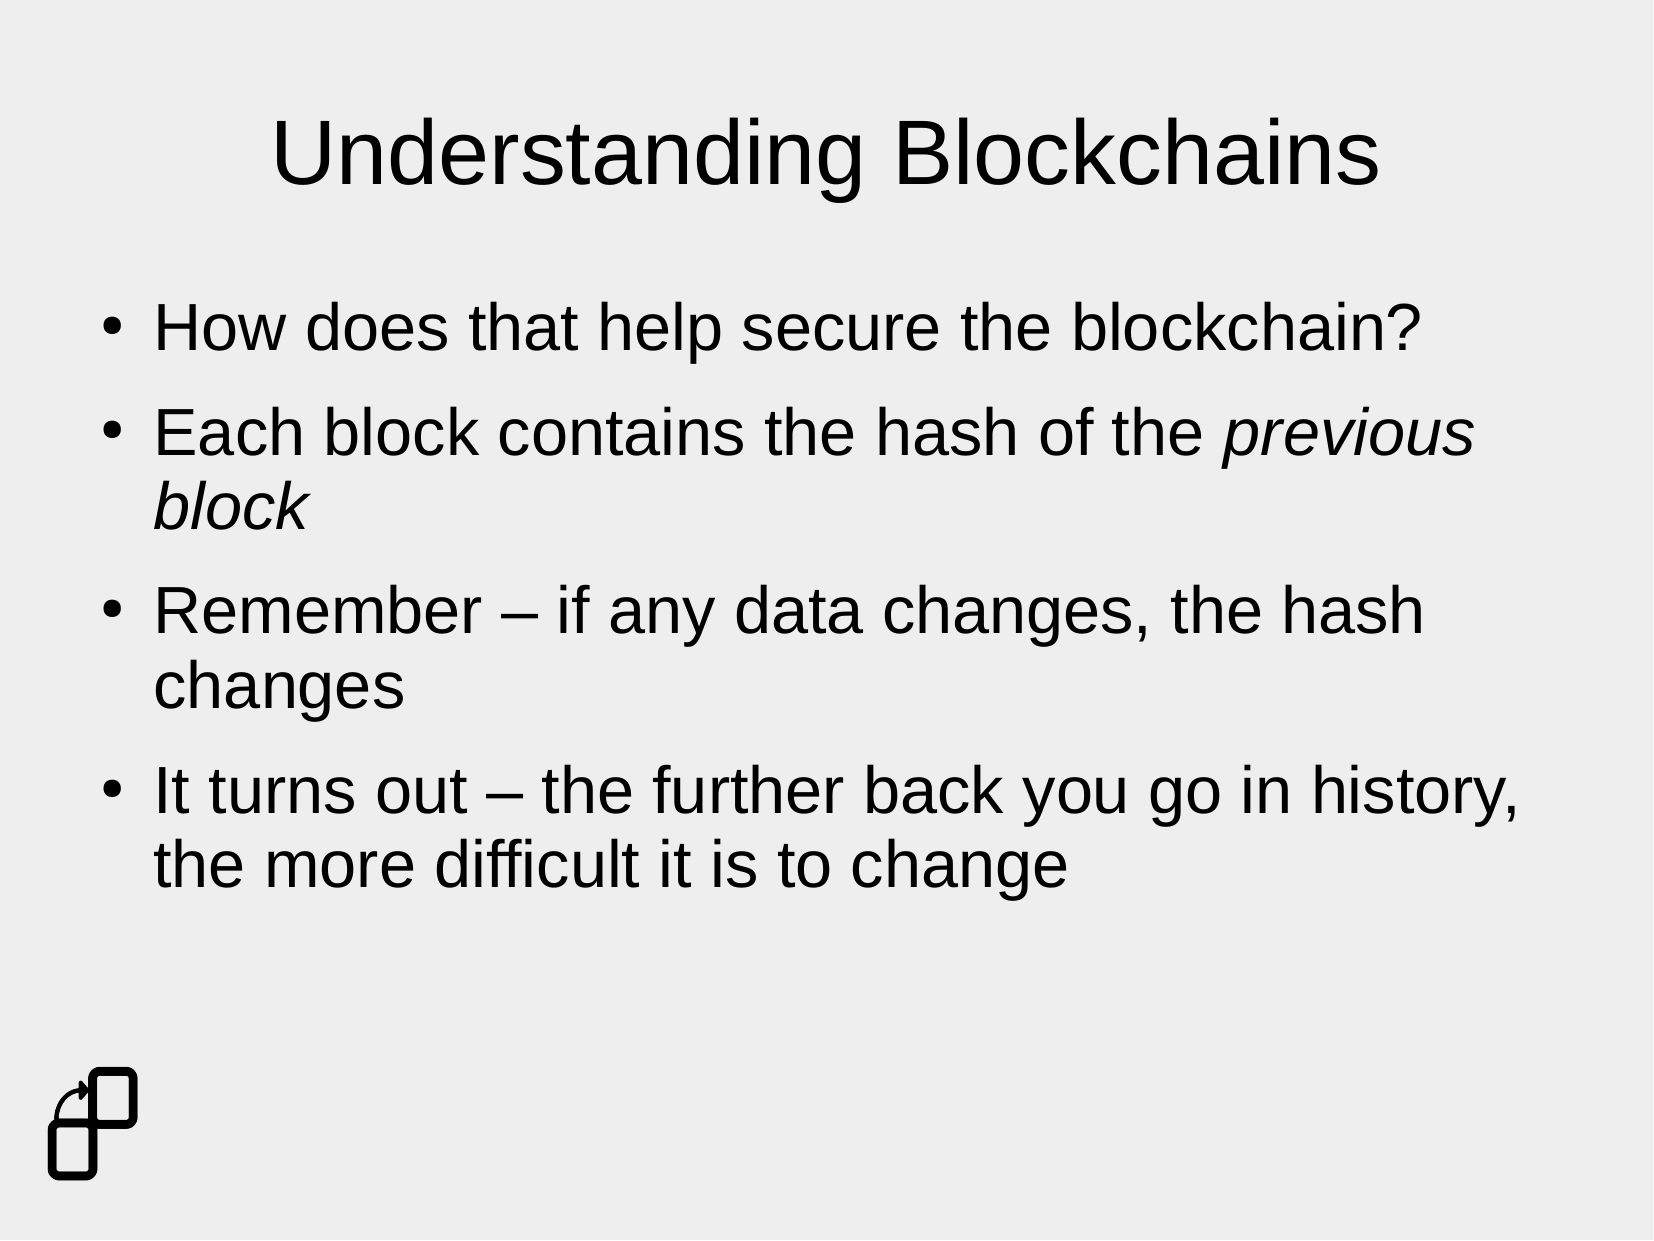

# Understanding Blockchains
How does that help secure the blockchain?
Each block contains the hash of the previous block
Remember – if any data changes, the hash changes
It turns out – the further back you go in history, the more difficult it is to change